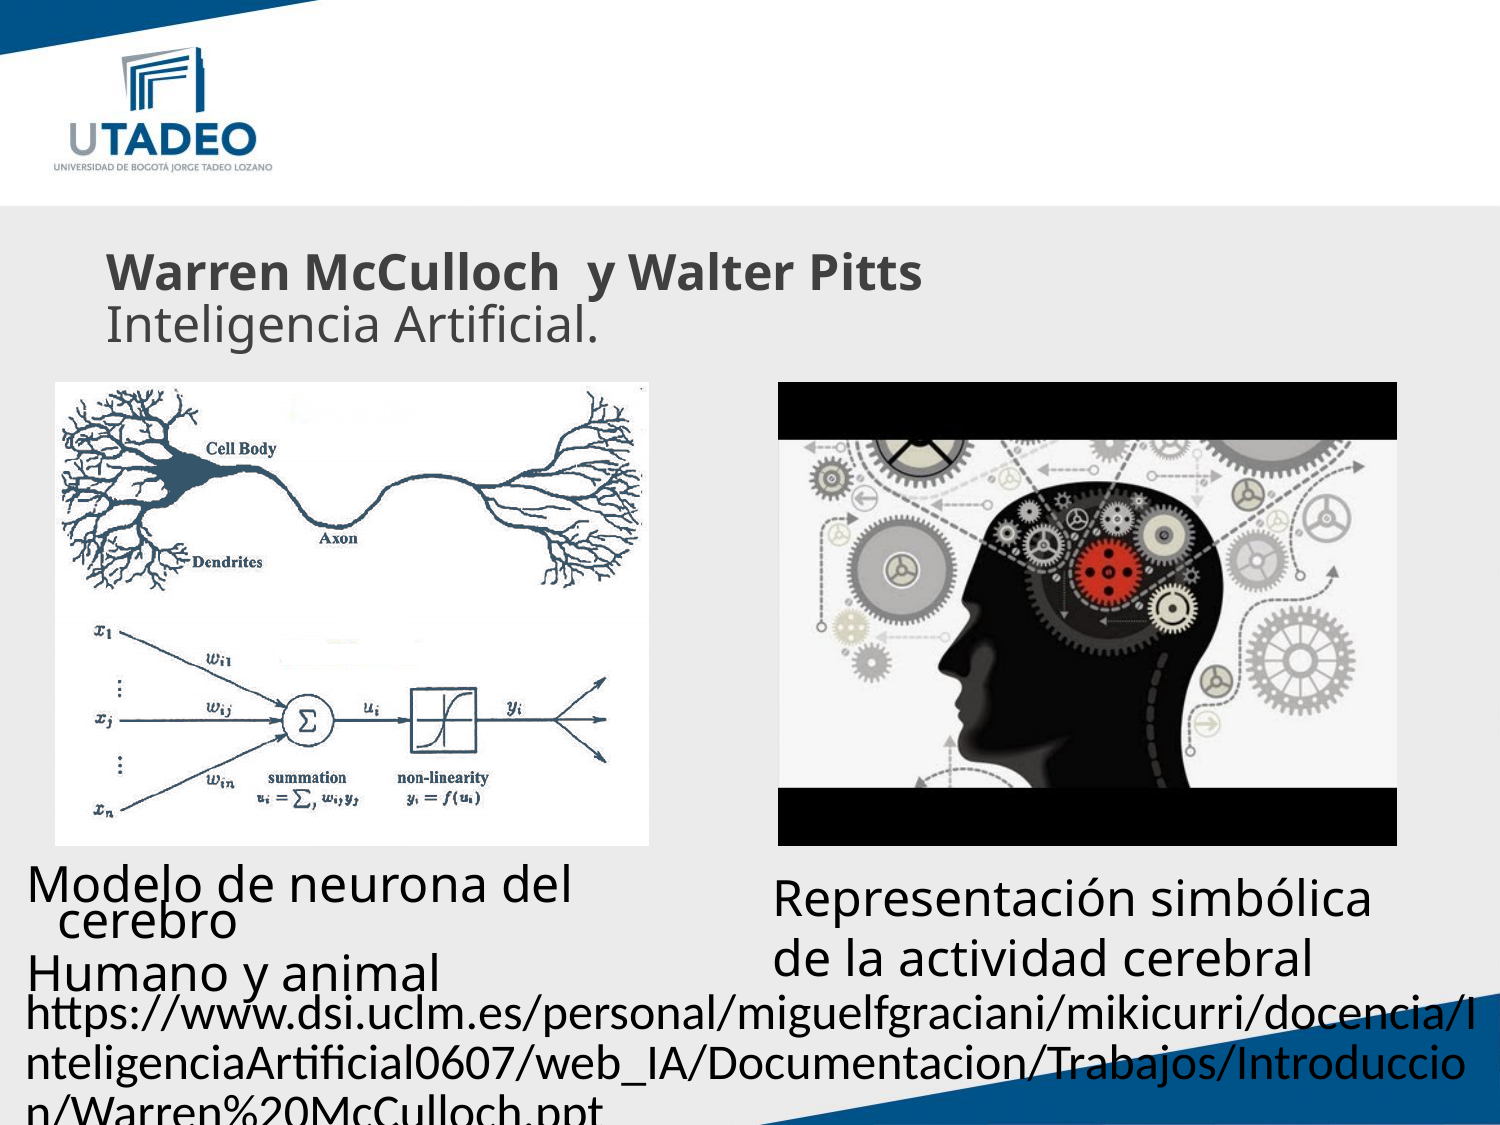

#
Warren McCulloch y Walter Pitts
Inteligencia Artificial.
Representación simbólica de la actividad cerebral
Modelo de neurona del cerebro
Humano y animal
https://www.dsi.uclm.es/personal/miguelfgraciani/mikicurri/docencia/InteligenciaArtificial0607/web_IA/Documentacion/Trabajos/Introduccion/Warren%20McCulloch.ppt